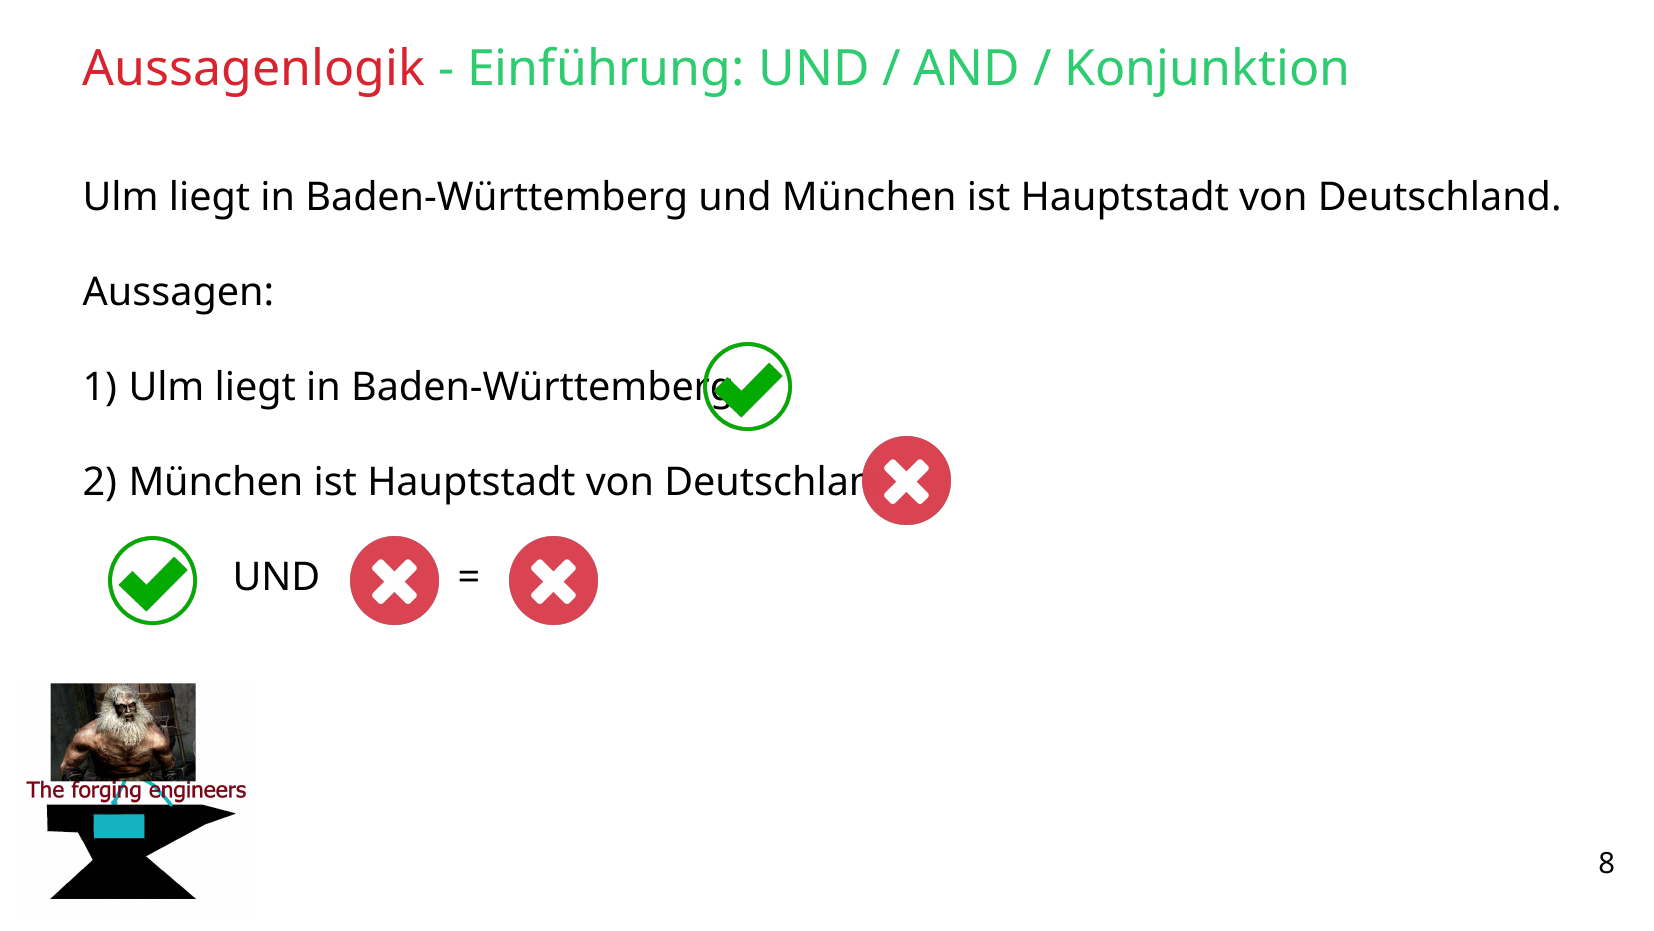

# Aussagenlogik - Einführung: UND / AND / Konjunktion
Ulm liegt in Baden-Württemberg und München ist Hauptstadt von Deutschland.
Aussagen:
 Ulm liegt in Baden-Württemberg.
 München ist Hauptstadt von Deutschland
UND		=